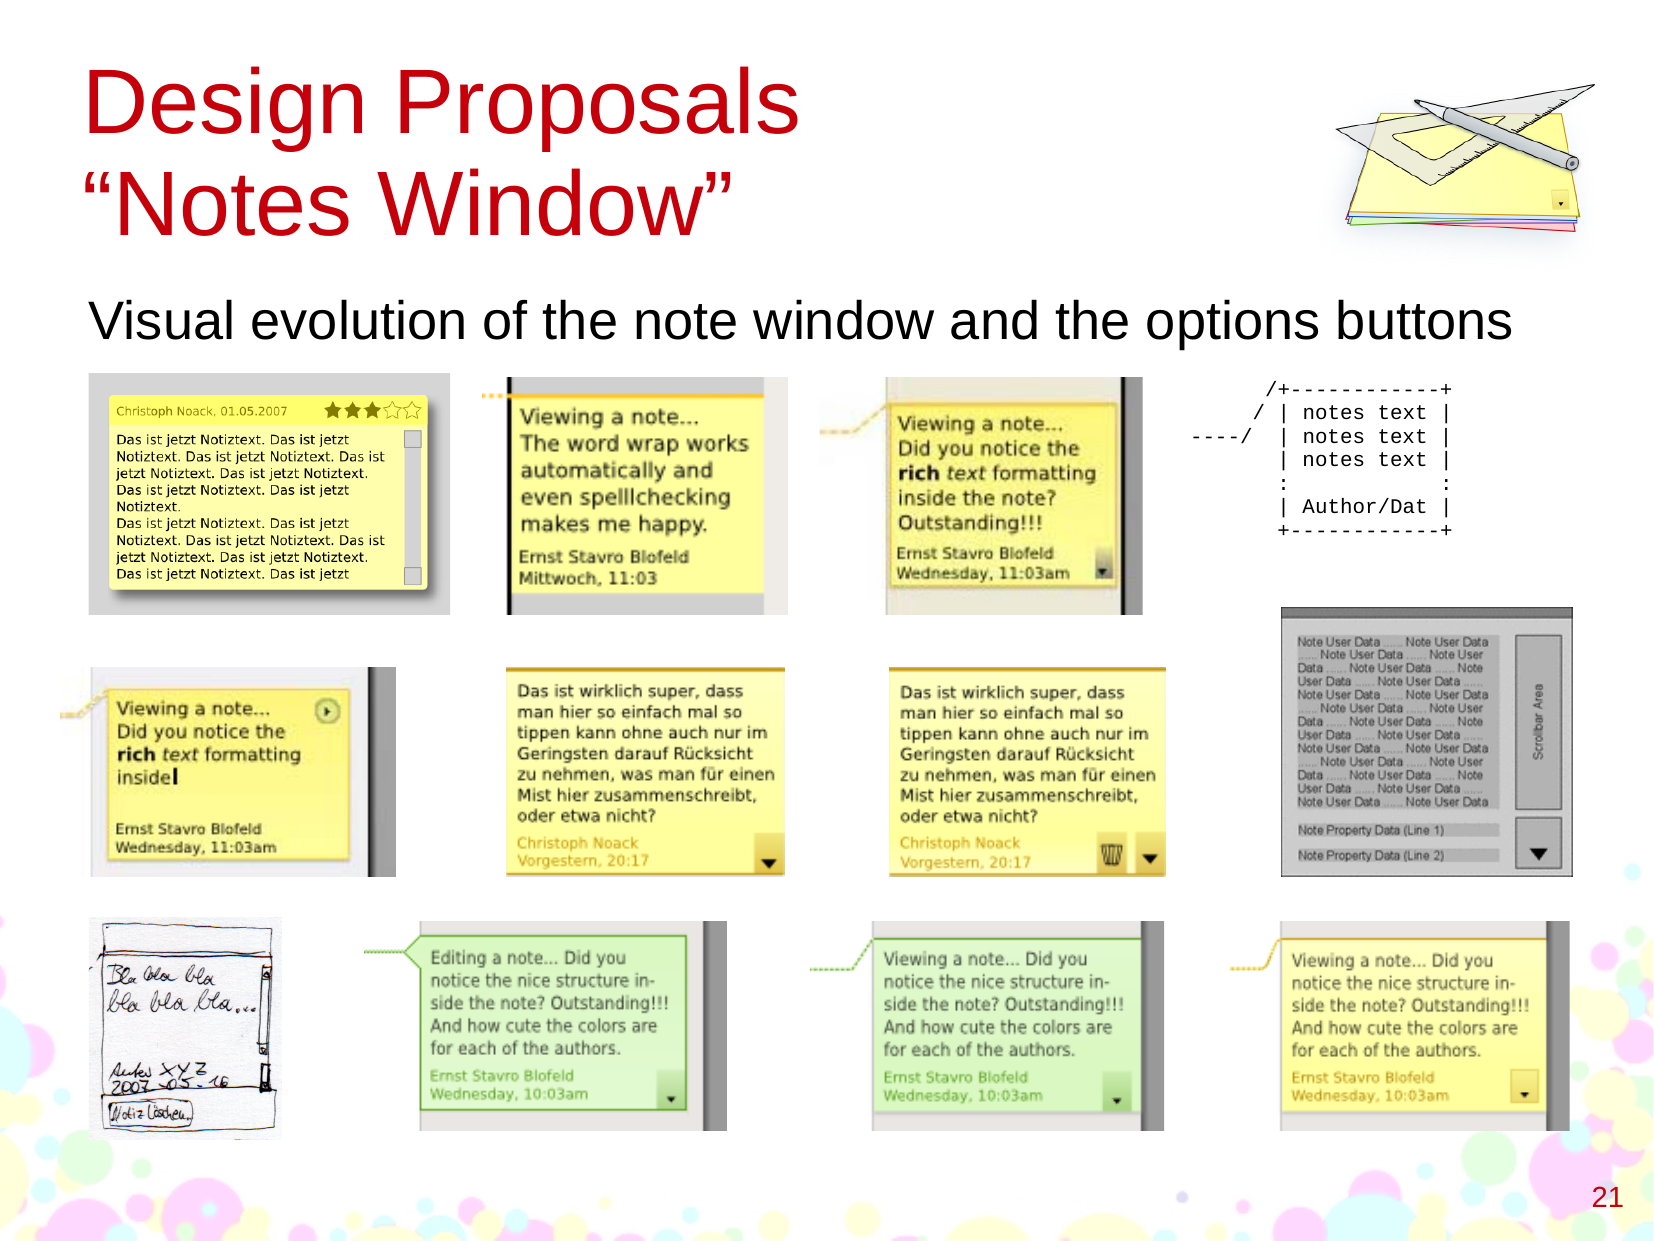

# Design Proposals “Notes Window”
Visual evolution of the note window and the options buttons
 /+------------+
 / | notes text |
----/ | notes text |
 | notes text |
 : :
 | Author/Dat |
 +------------+
21